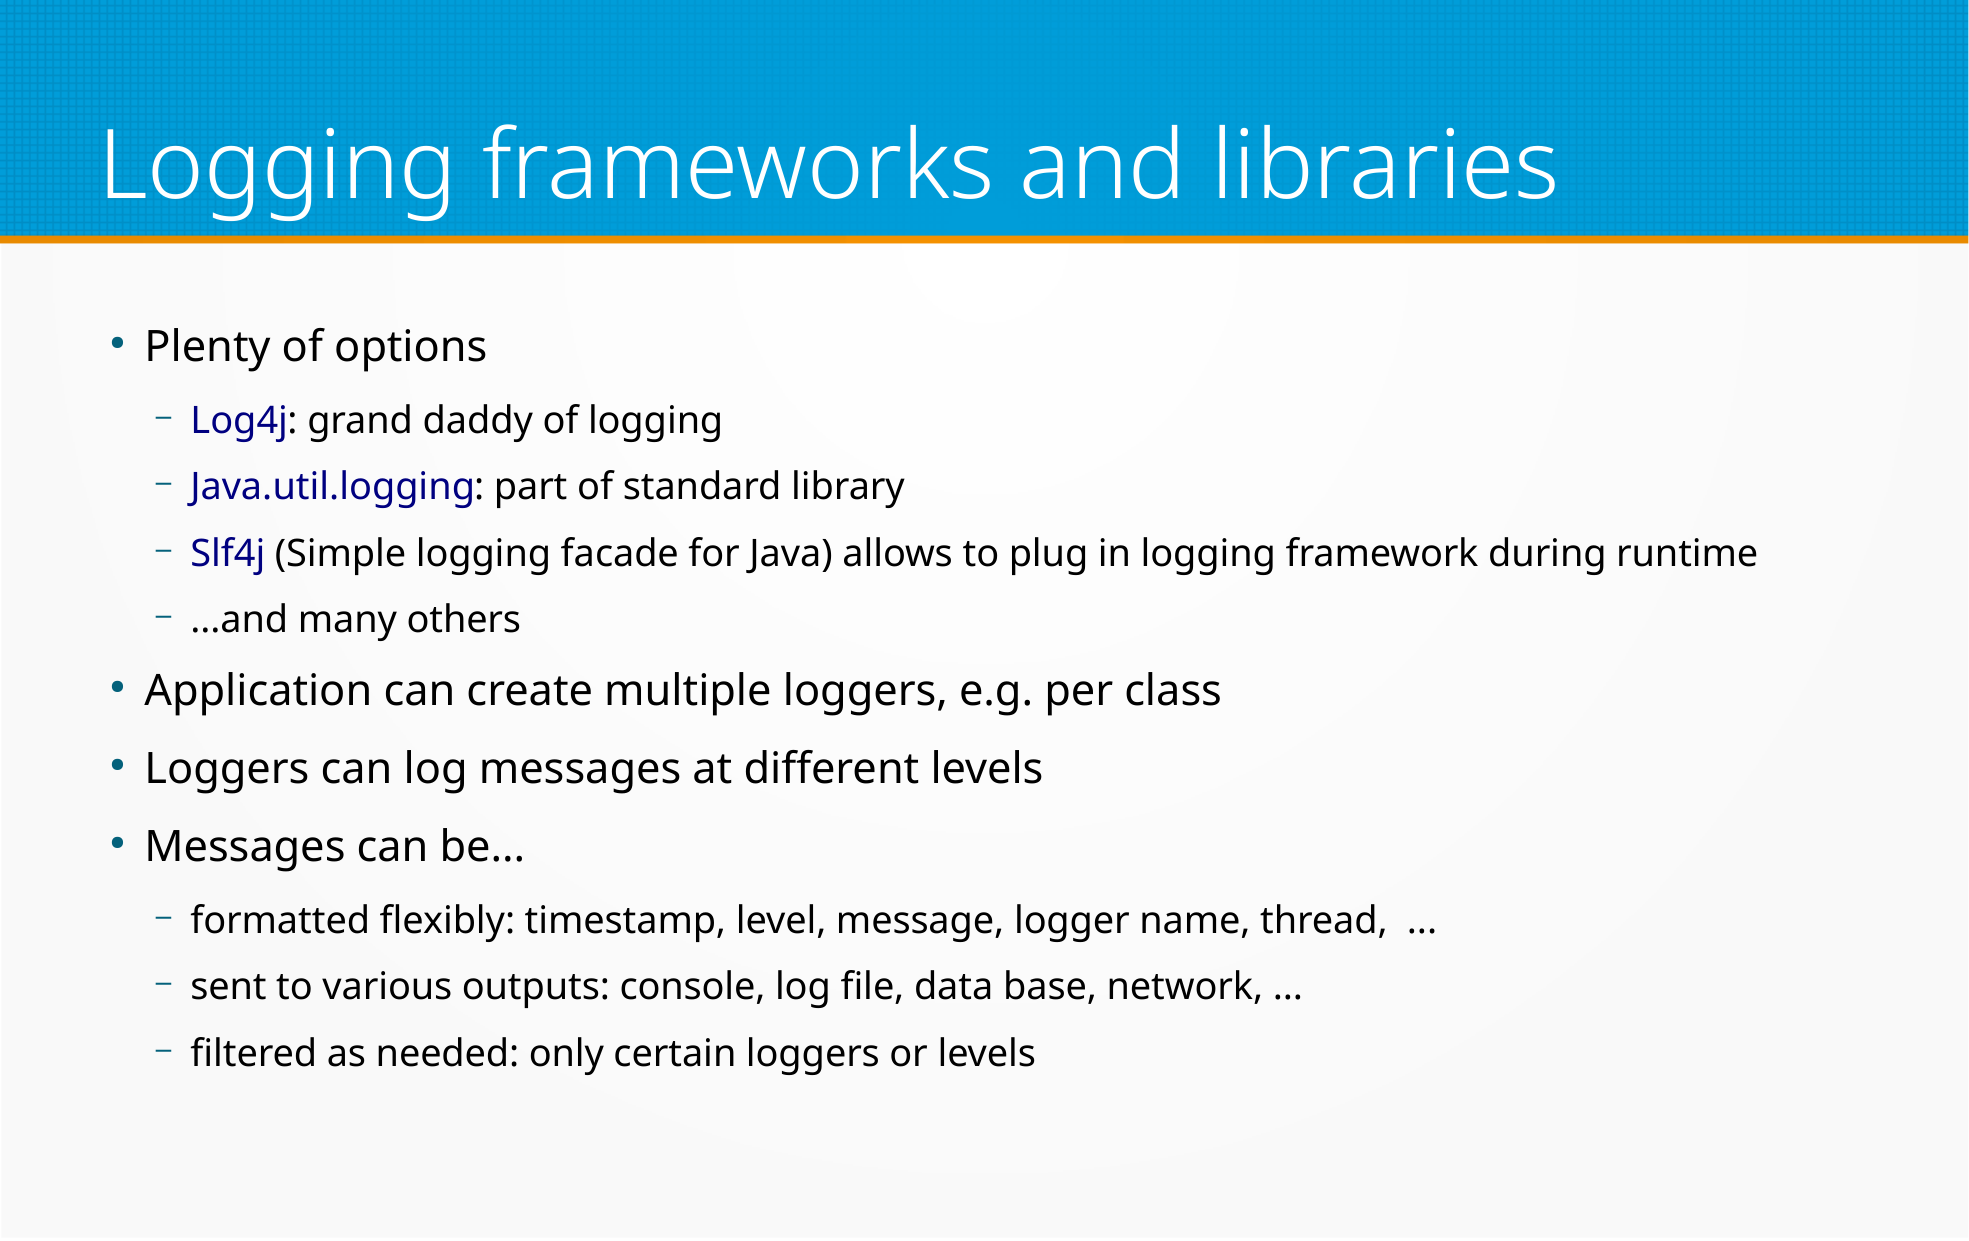

# Logging frameworks and libraries
Plenty of options
Log4j: grand daddy of logging
Java.util.logging: part of standard library
Slf4j (Simple logging facade for Java) allows to plug in logging framework during runtime
...and many others
Application can create multiple loggers, e.g. per class
Loggers can log messages at different levels
Messages can be...
formatted flexibly: timestamp, level, message, logger name, thread, ...
sent to various outputs: console, log file, data base, network, ...
filtered as needed: only certain loggers or levels